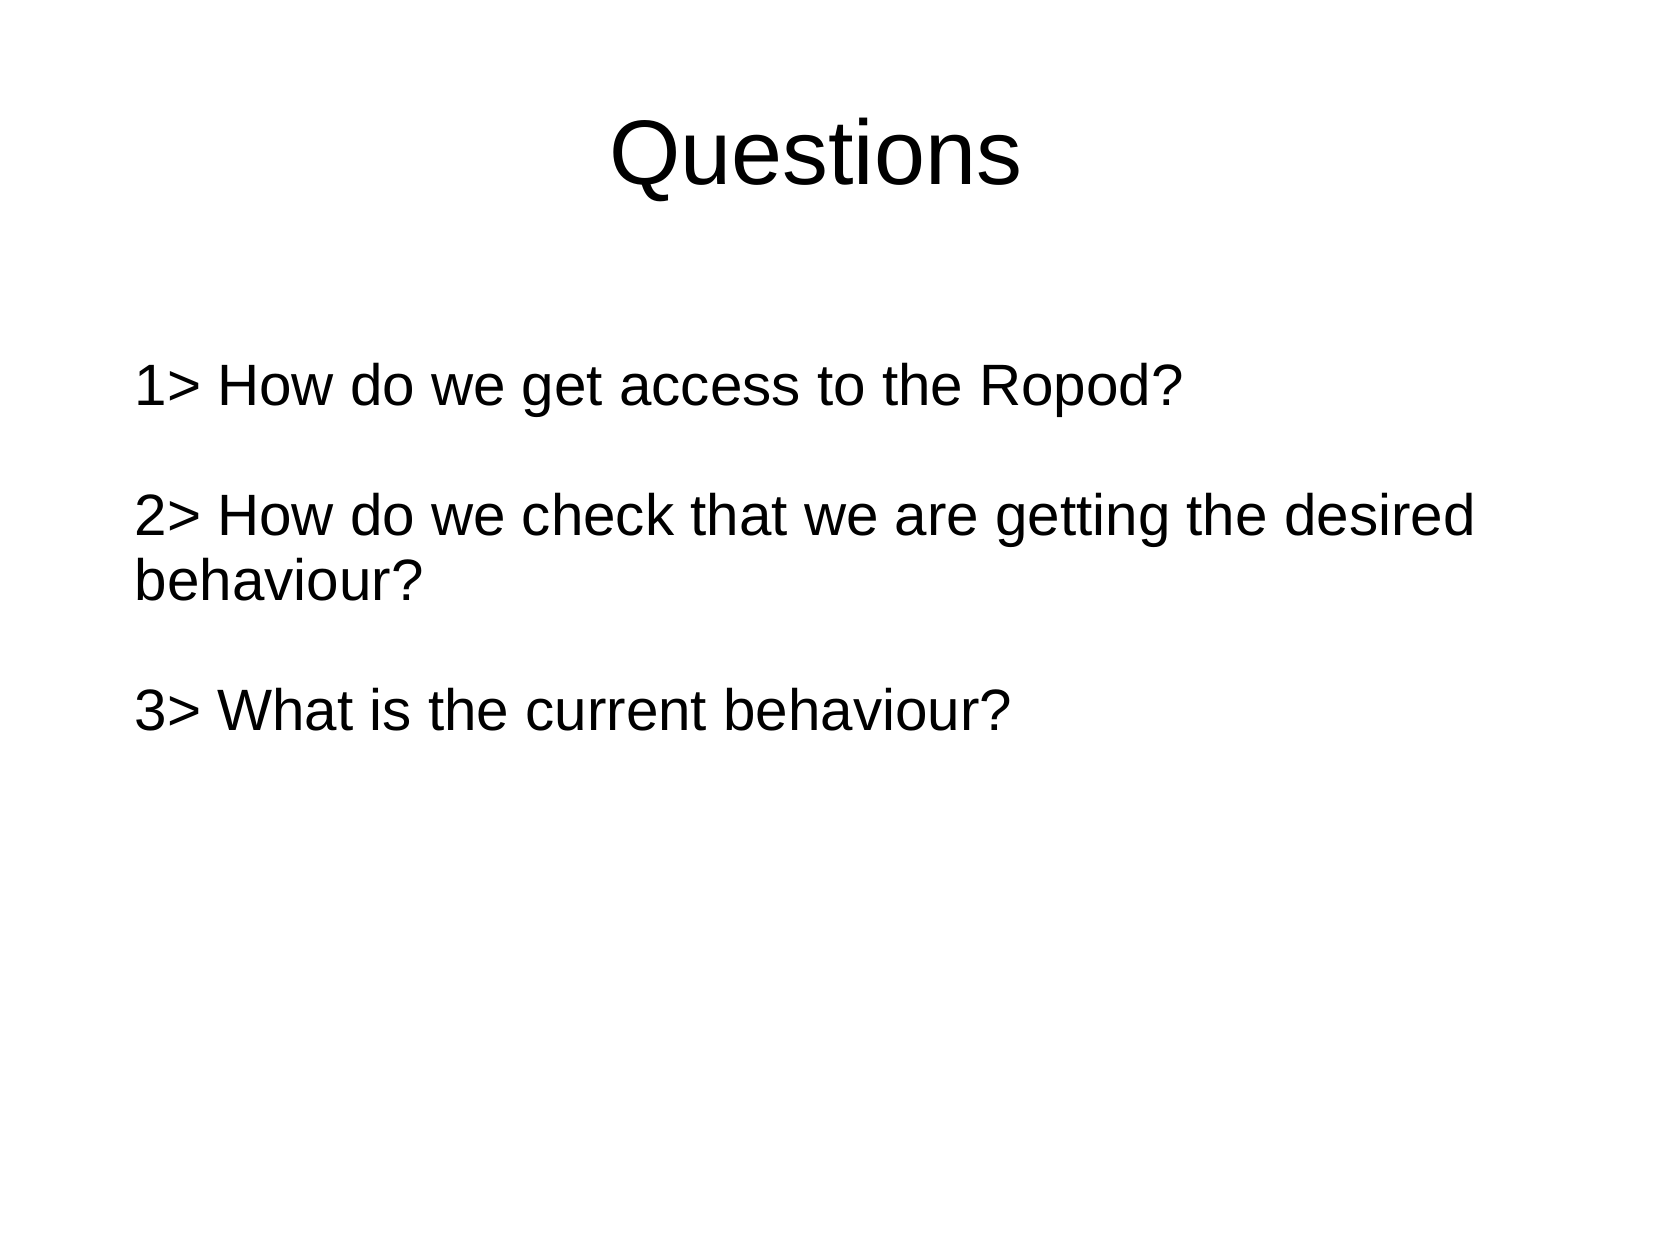

# Questions
1> How do we get access to the Ropod?
2> How do we check that we are getting the desired behaviour?
3> What is the current behaviour?